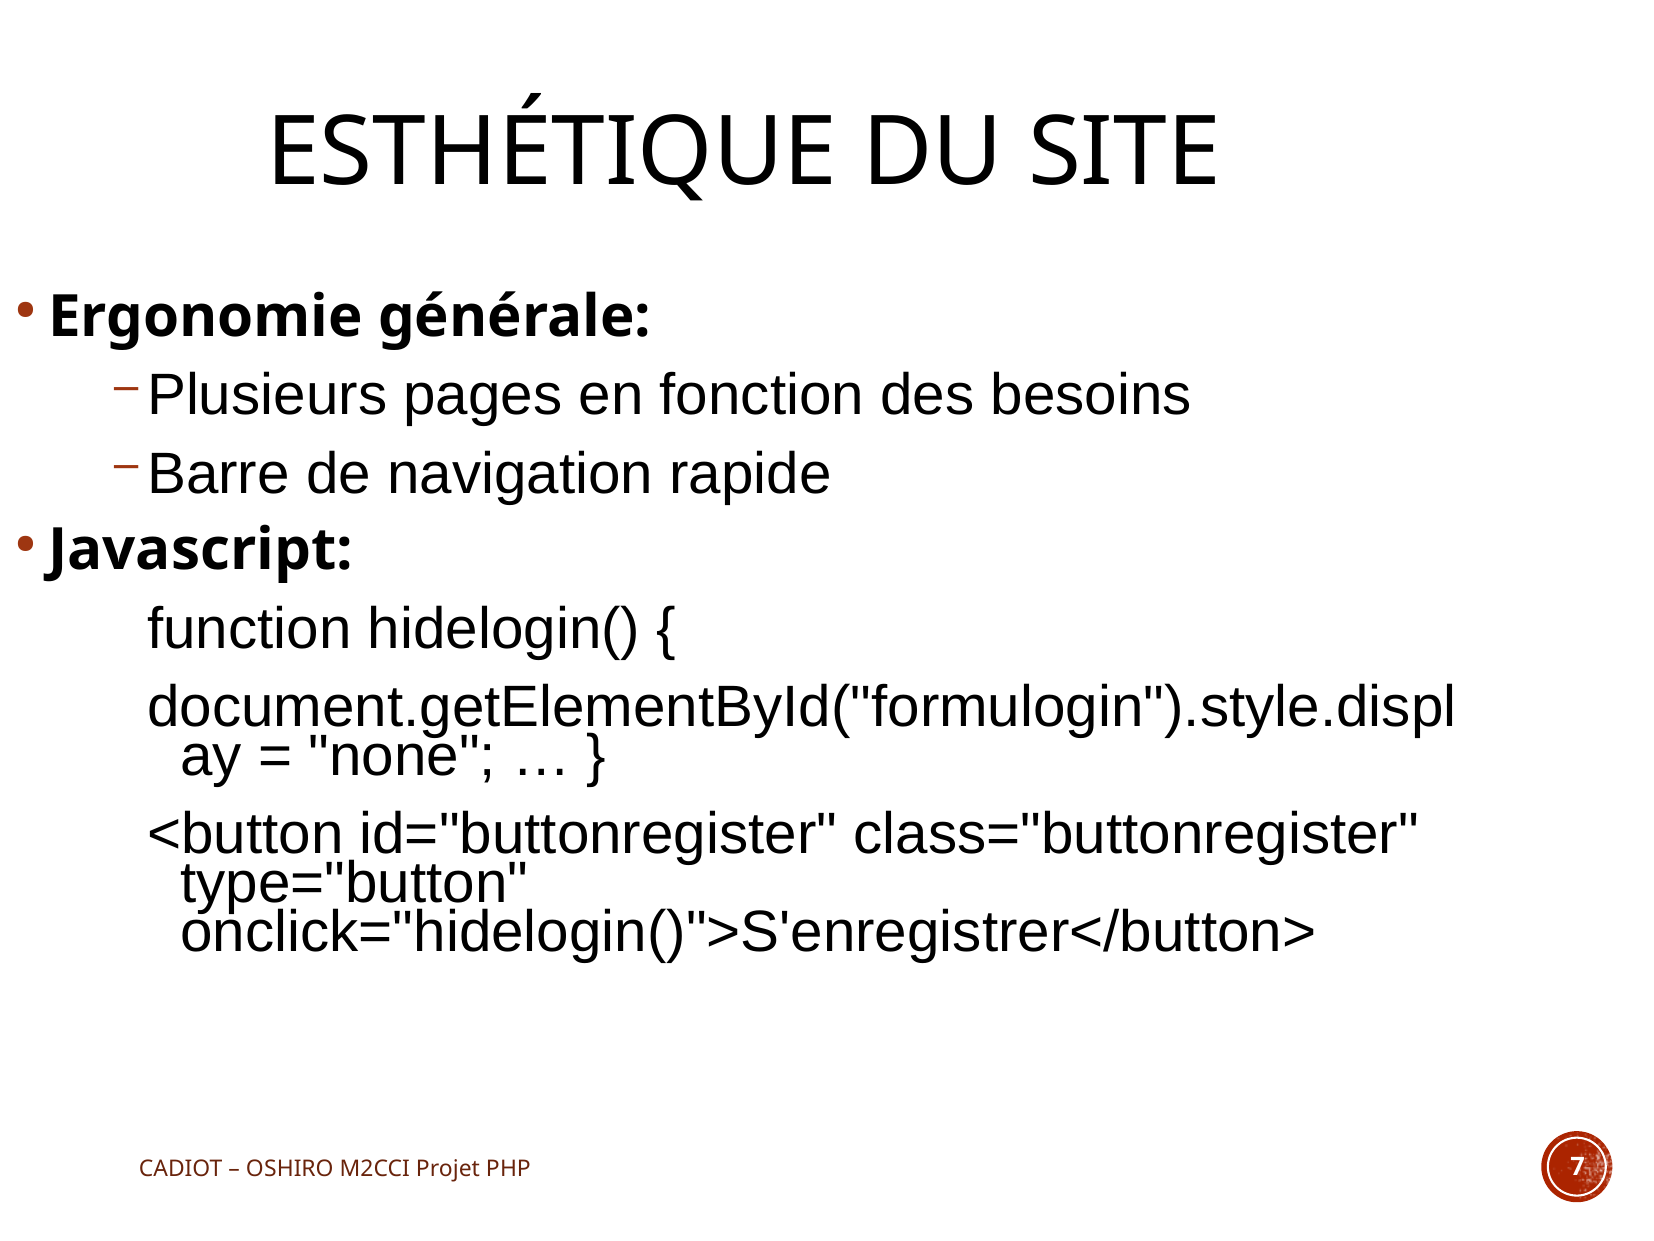

# Esthétique du site
Ergonomie générale:
Plusieurs pages en fonction des besoins
Barre de navigation rapide
Javascript:
function hidelogin() {
document.getElementById("formulogin").style.display = "none"; … }
<button id="buttonregister" class="buttonregister" type="button" onclick="hidelogin()">S'enregistrer</button>
CADIOT – OSHIRO M2CCI Projet PHP